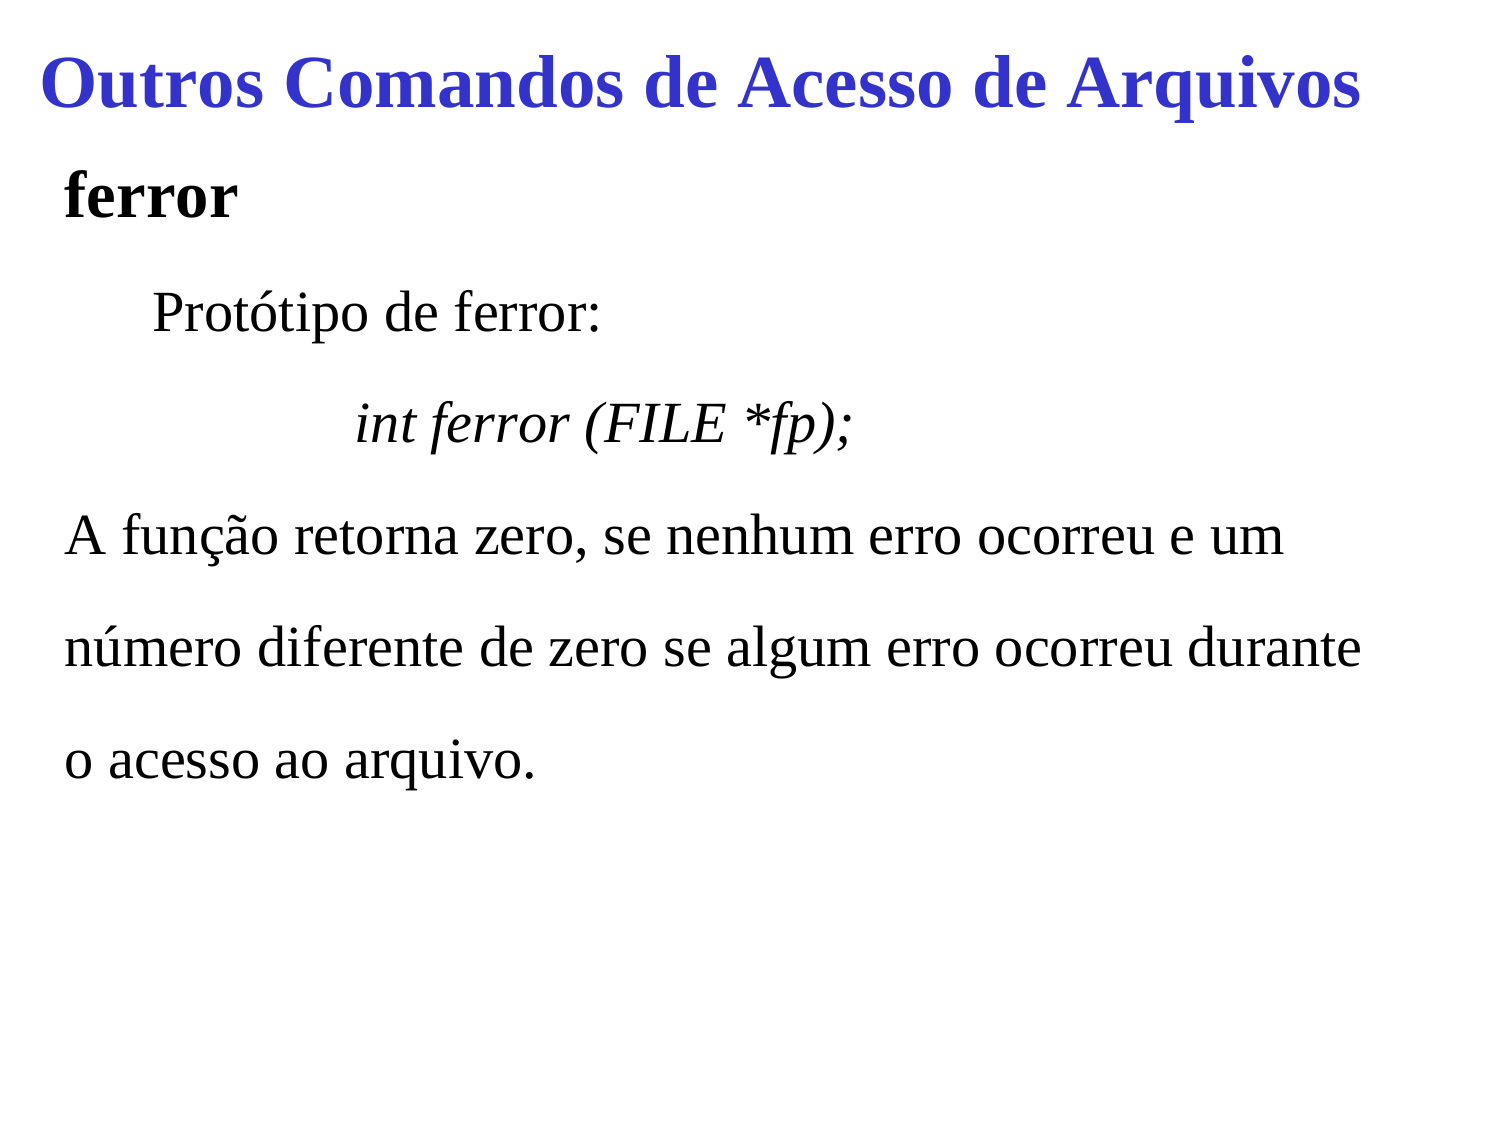

Outros Comandos de Acesso de Arquivos
ferror
 Protótipo de ferror:
 int ferror (FILE *fp);
A função retorna zero, se nenhum erro ocorreu e um
número diferente de zero se algum erro ocorreu durante
o acesso ao arquivo.